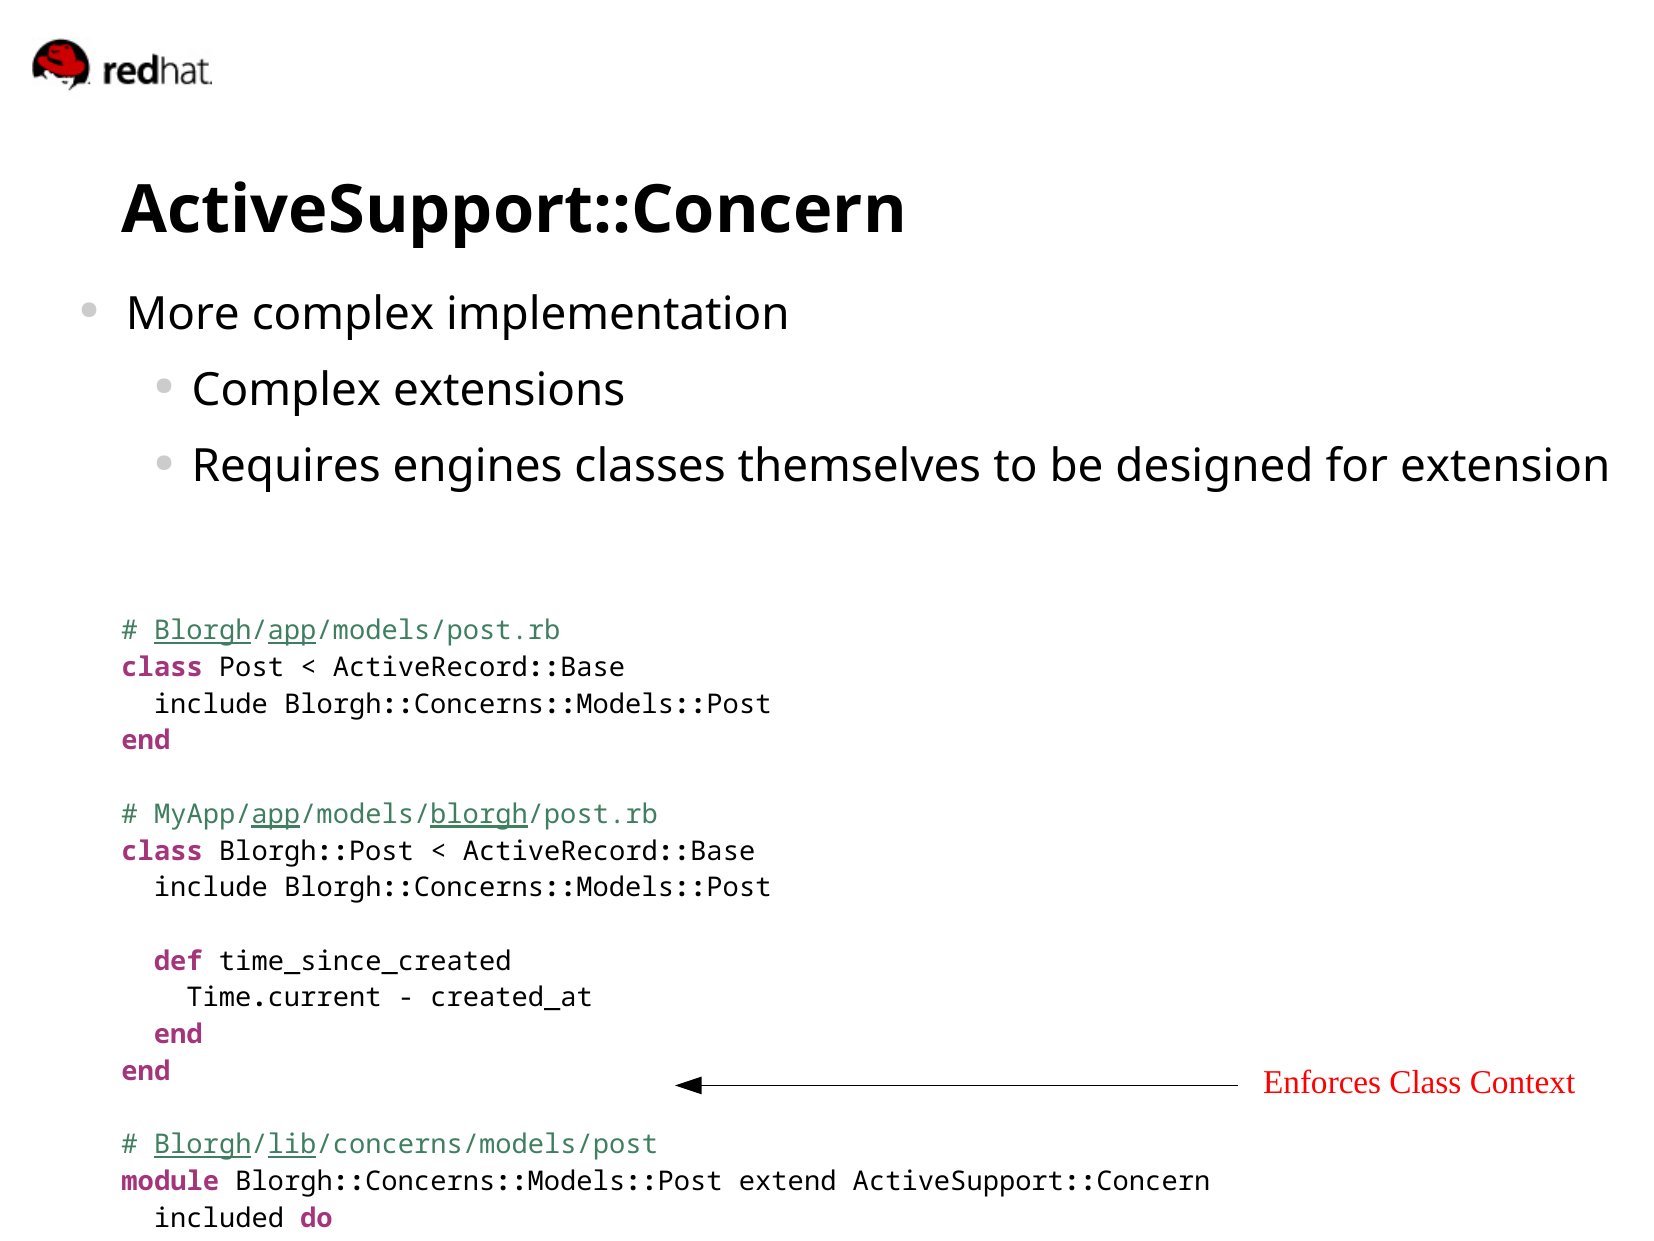

# ActiveSupport::Concern
More complex implementation
Complex extensions
Requires engines classes themselves to be designed for extension
# Blorgh/app/models/post.rb
class Post < ActiveRecord::Base
 include Blorgh::Concerns::Models::Post
end
# MyApp/app/models/blorgh/post.rb
class Blorgh::Post < ActiveRecord::Base
 include Blorgh::Concerns::Models::Post
 def time_since_created
 Time.current - created_at
 end
end
# Blorgh/lib/concerns/models/post
module Blorgh::Concerns::Models::Post extend ActiveSupport::Concern
 included do
 attr_accessor :author_name
 belongs_to :author, :class_name => "User"
 end
end
Enforces Class Context